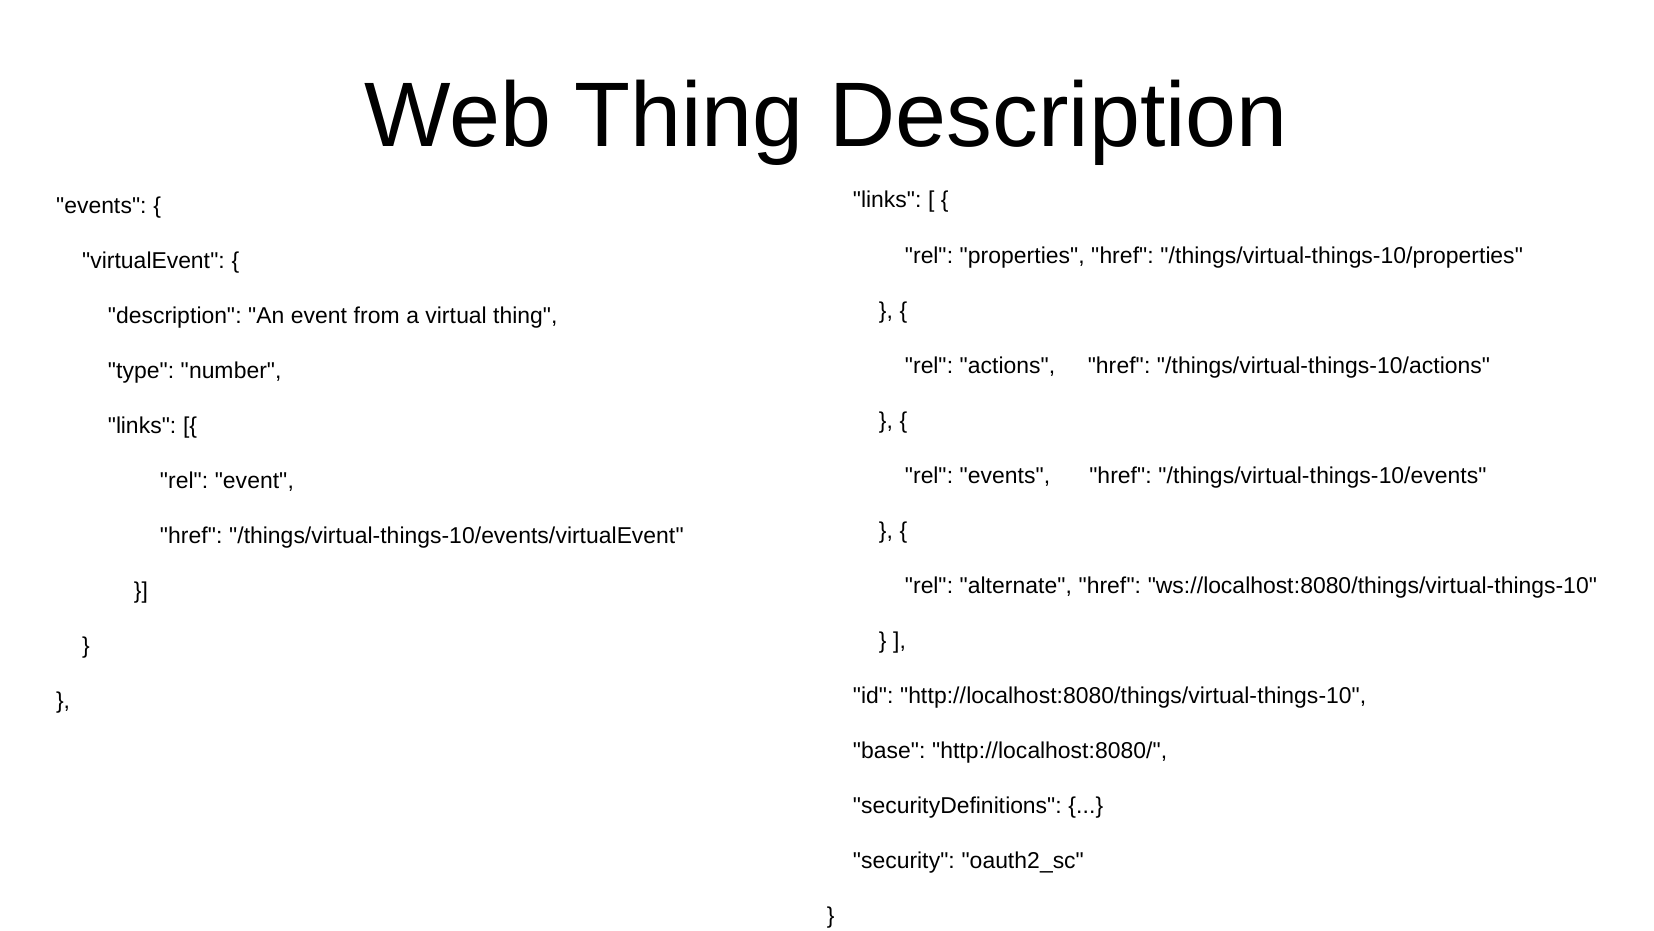

# Web Thing Description
 "links": [ {
 "rel": "properties", "href": "/things/virtual-things-10/properties"
 }, {
 "rel": "actions", "href": "/things/virtual-things-10/actions"
 }, {
 "rel": "events", "href": "/things/virtual-things-10/events"
 }, {
 "rel": "alternate", "href": "ws://localhost:8080/things/virtual-things-10"
 } ],
 "id": "http://localhost:8080/things/virtual-things-10",
 "base": "http://localhost:8080/",
 "securityDefinitions": {...}
 "security": "oauth2_sc"
}
 "events": {
 "virtualEvent": {
 "description": "An event from a virtual thing",
 "type": "number",
 "links": [{
 "rel": "event",
 "href": "/things/virtual-things-10/events/virtualEvent"
 }]
 }
 },